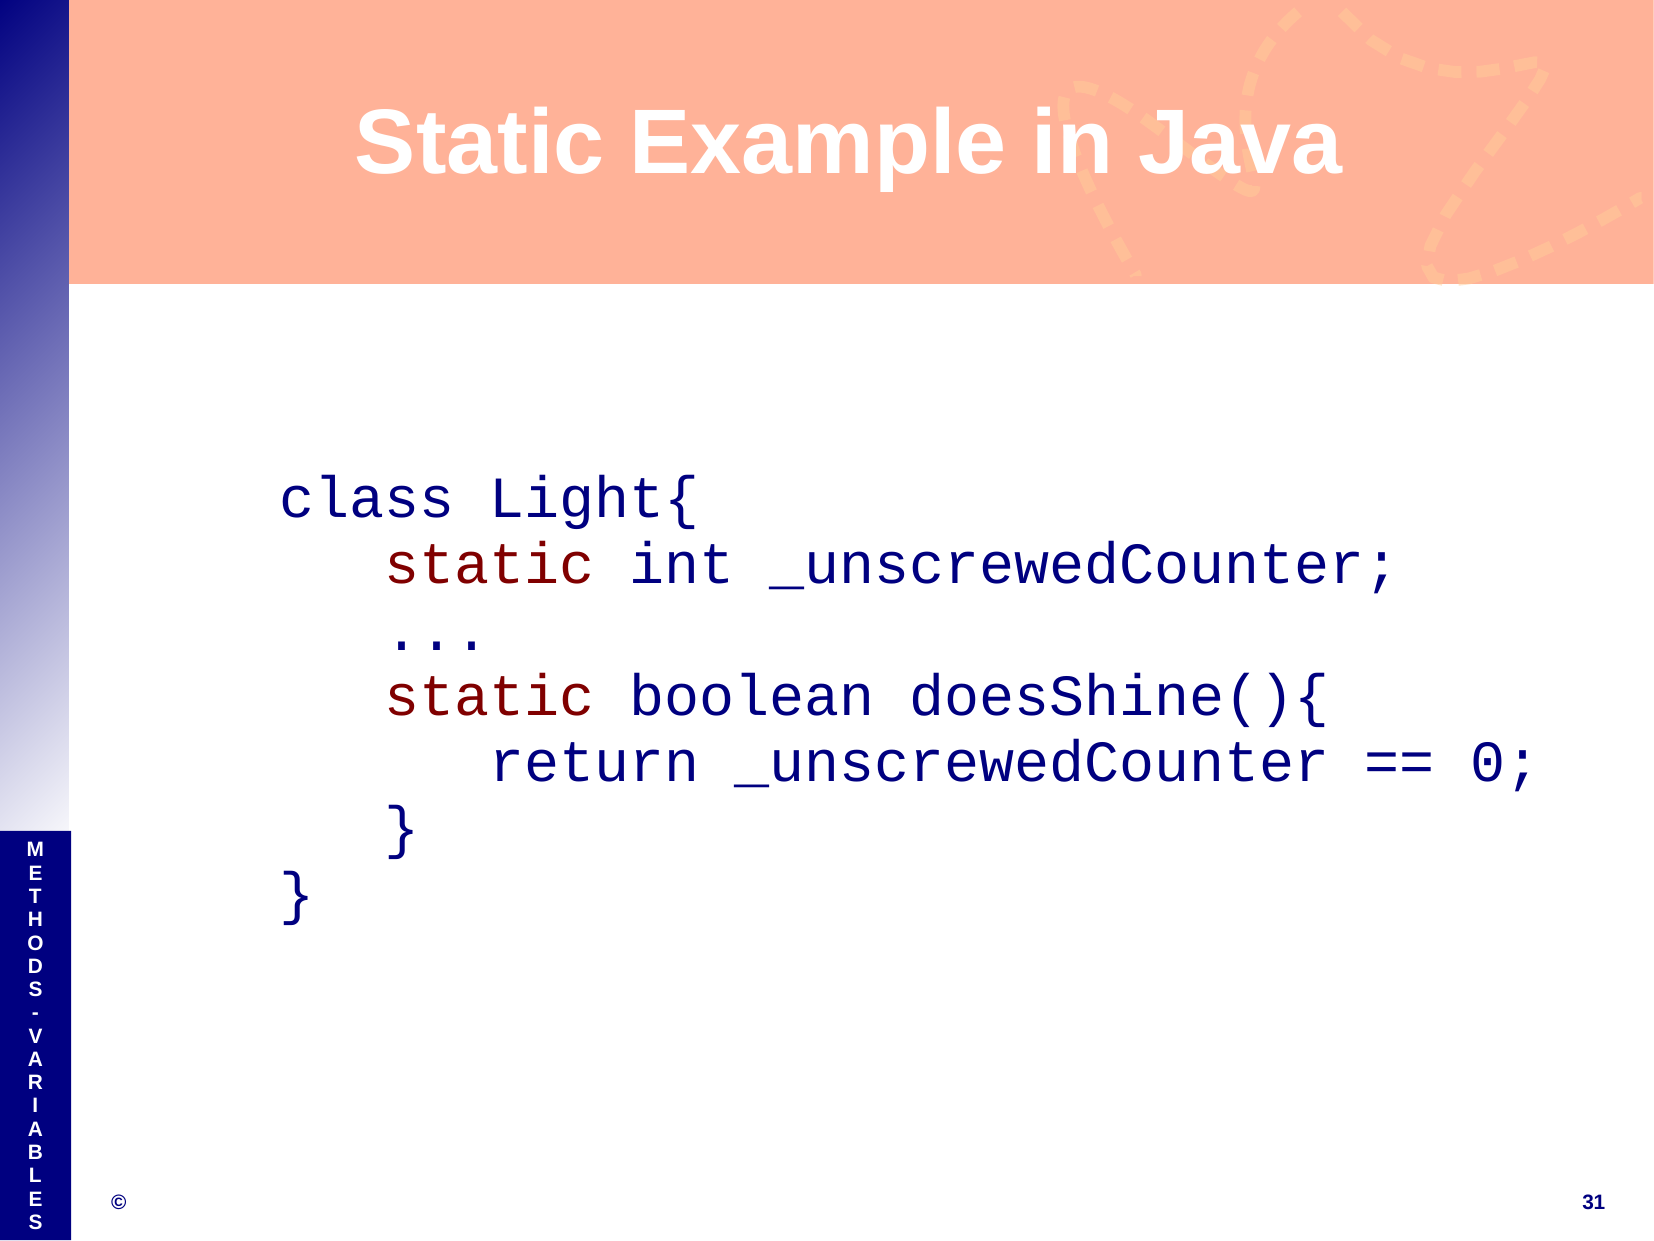

# Static Example in Java
class Light{
 static int _unscrewedCounter;
 ...
 static boolean doesShine(){
 return _unscrewedCounter == 0;
 }
}
M
E
T
H
O
D
S
-
V
A
R
I
A
B
L
E
S